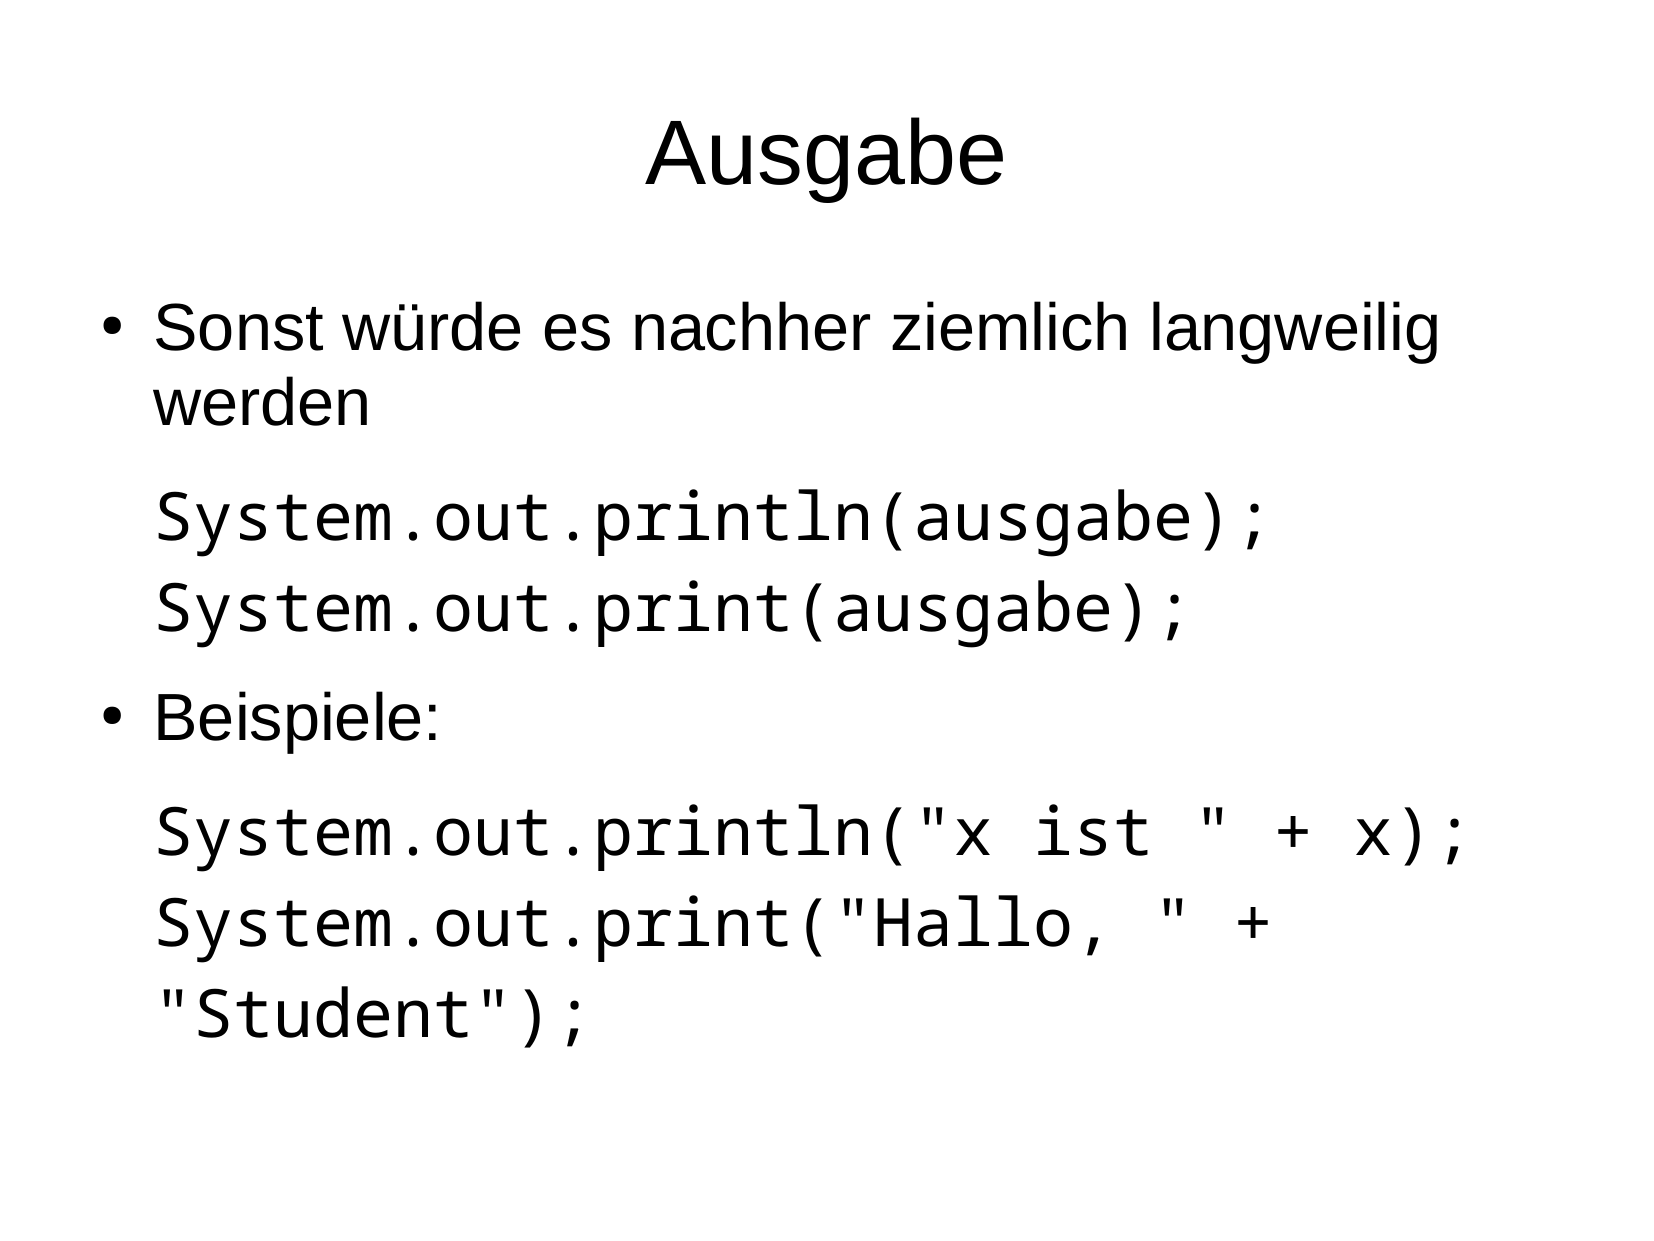

# Ausgabe
Sonst würde es nachher ziemlich langweilig werden
System.out.println(ausgabe);
System.out.print(ausgabe);
Beispiele:
System.out.println("x ist " + x);
System.out.print("Hallo, " + "Student");